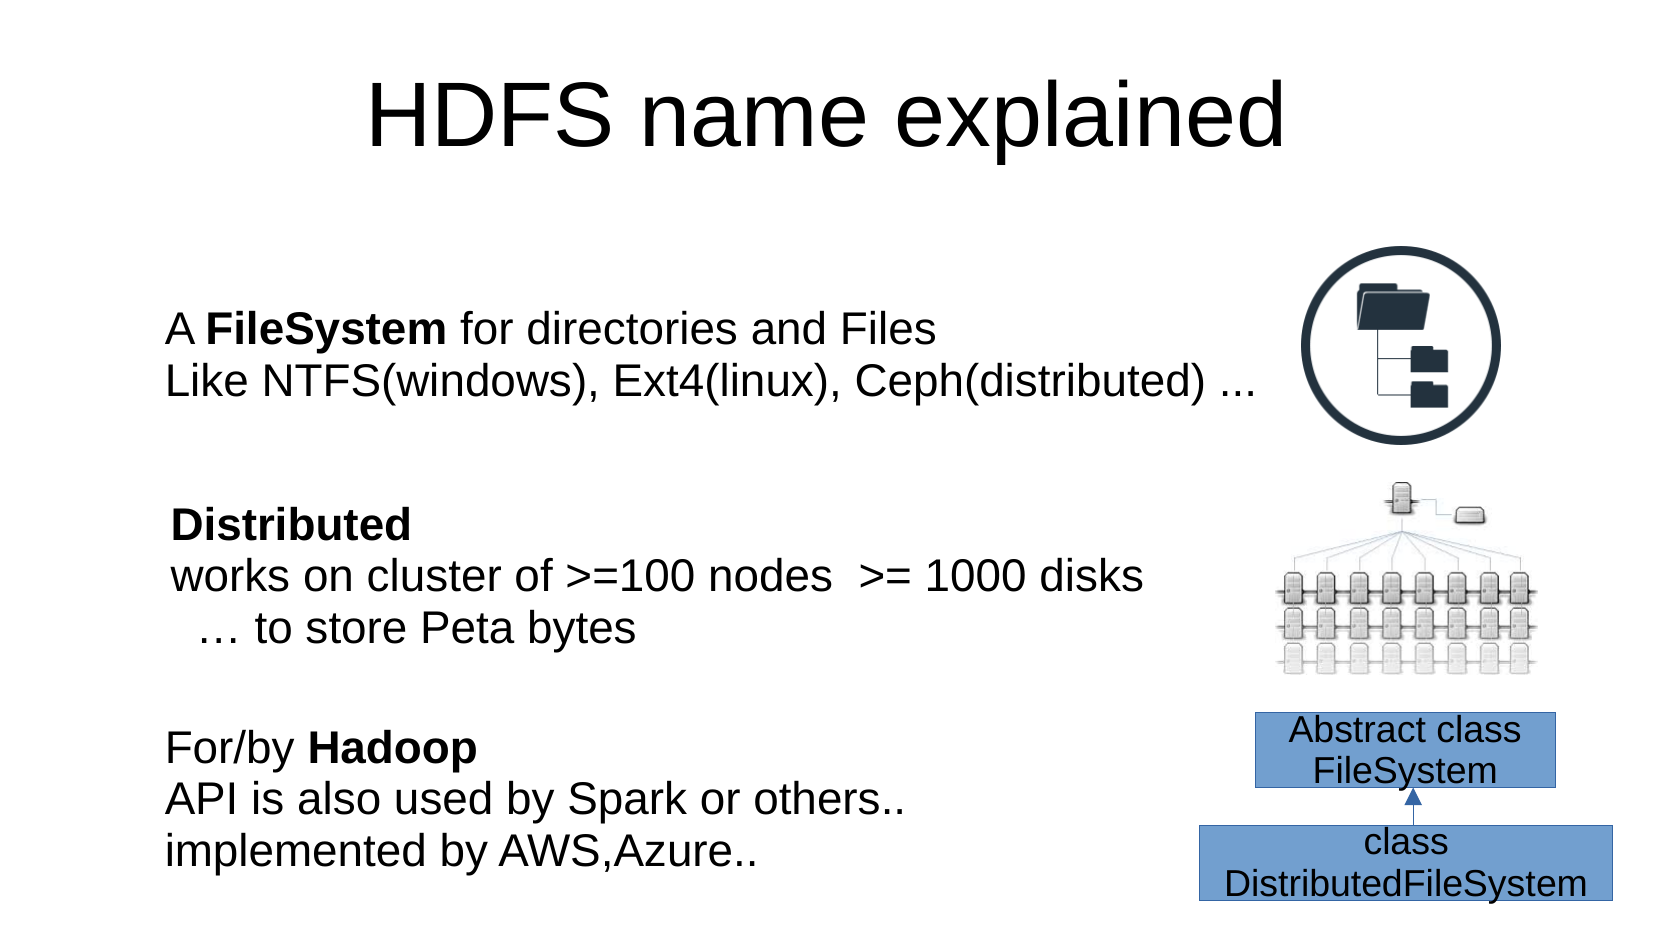

# HDFS name explained
A FileSystem for directories and Files
Like NTFS(windows), Ext4(linux), Ceph(distributed) ...
Distributed
works on cluster of >=100 nodes >= 1000 disks
 … to store Peta bytes
Abstract class FileSystem
For/by Hadoop
API is also used by Spark or others..
implemented by AWS,Azure..
class DistributedFileSystem